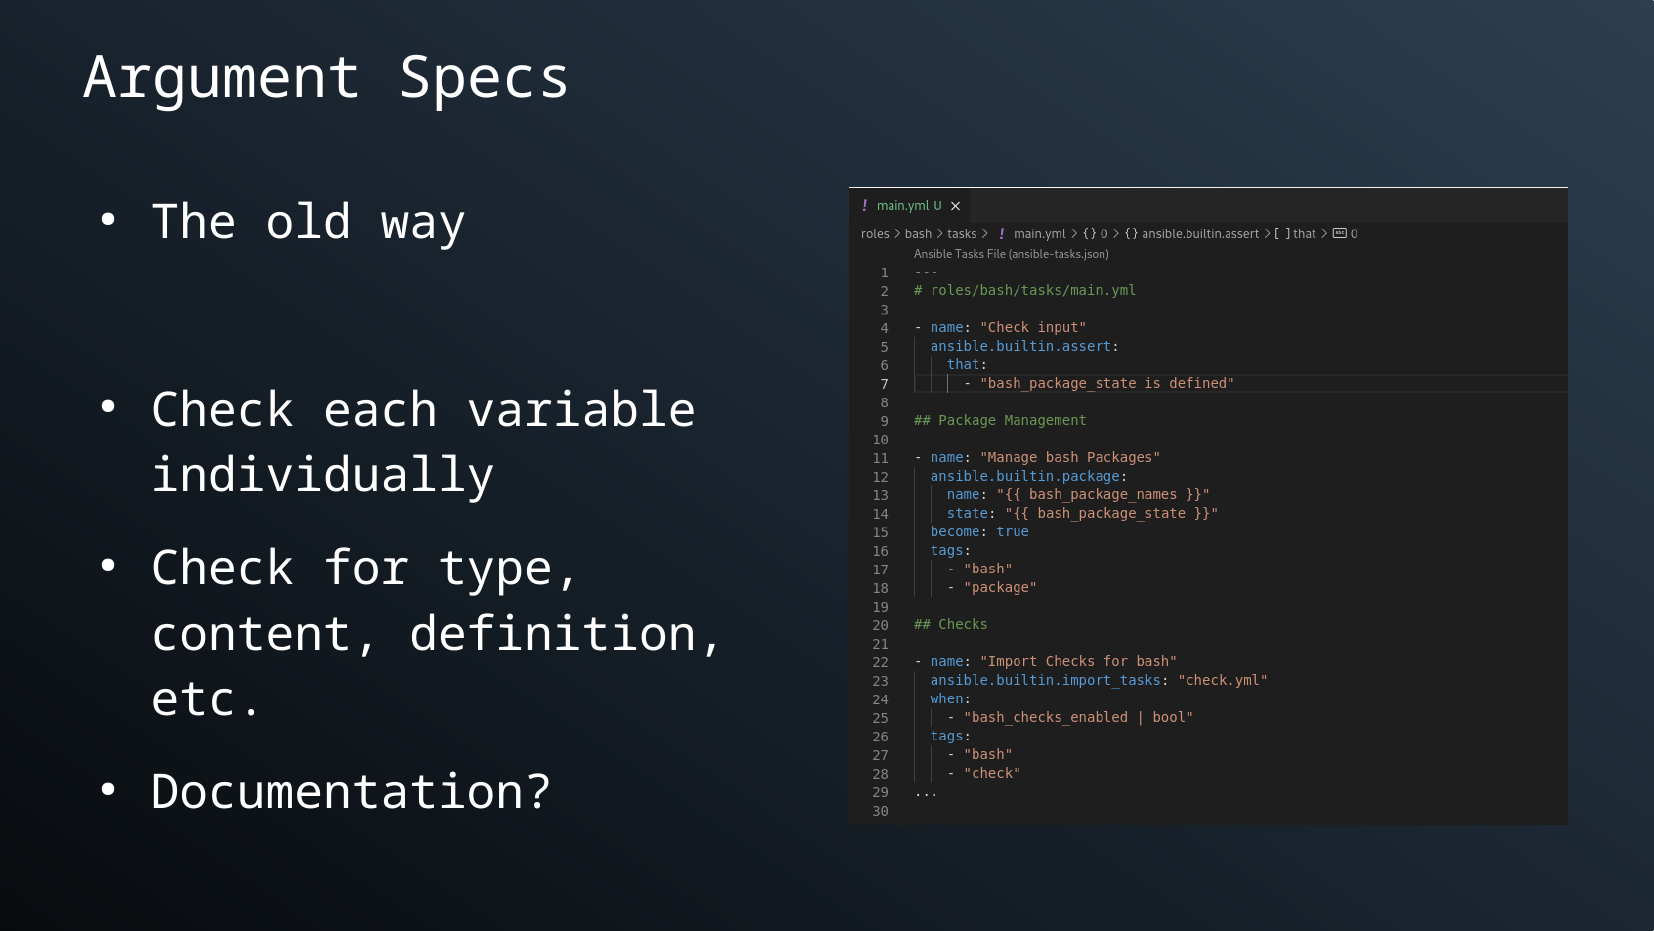

# Argument Specs
The old way
Check each variable individually
Check for type, content, definition, etc.
Documentation?